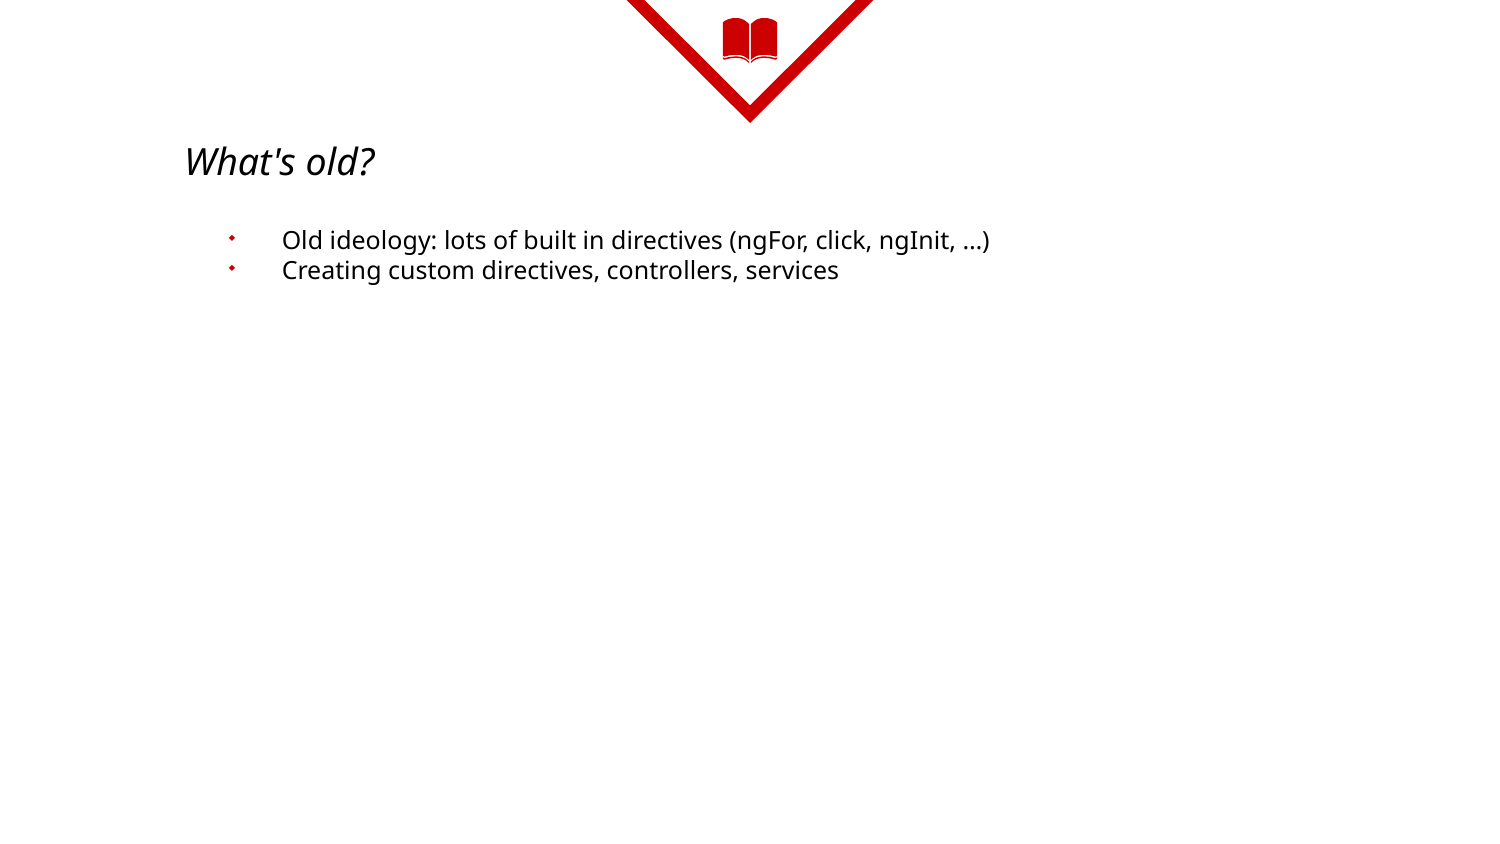

# What's old?
Old ideology: lots of built in directives (ngFor, click, ngInit, …)
Creating custom directives, controllers, services